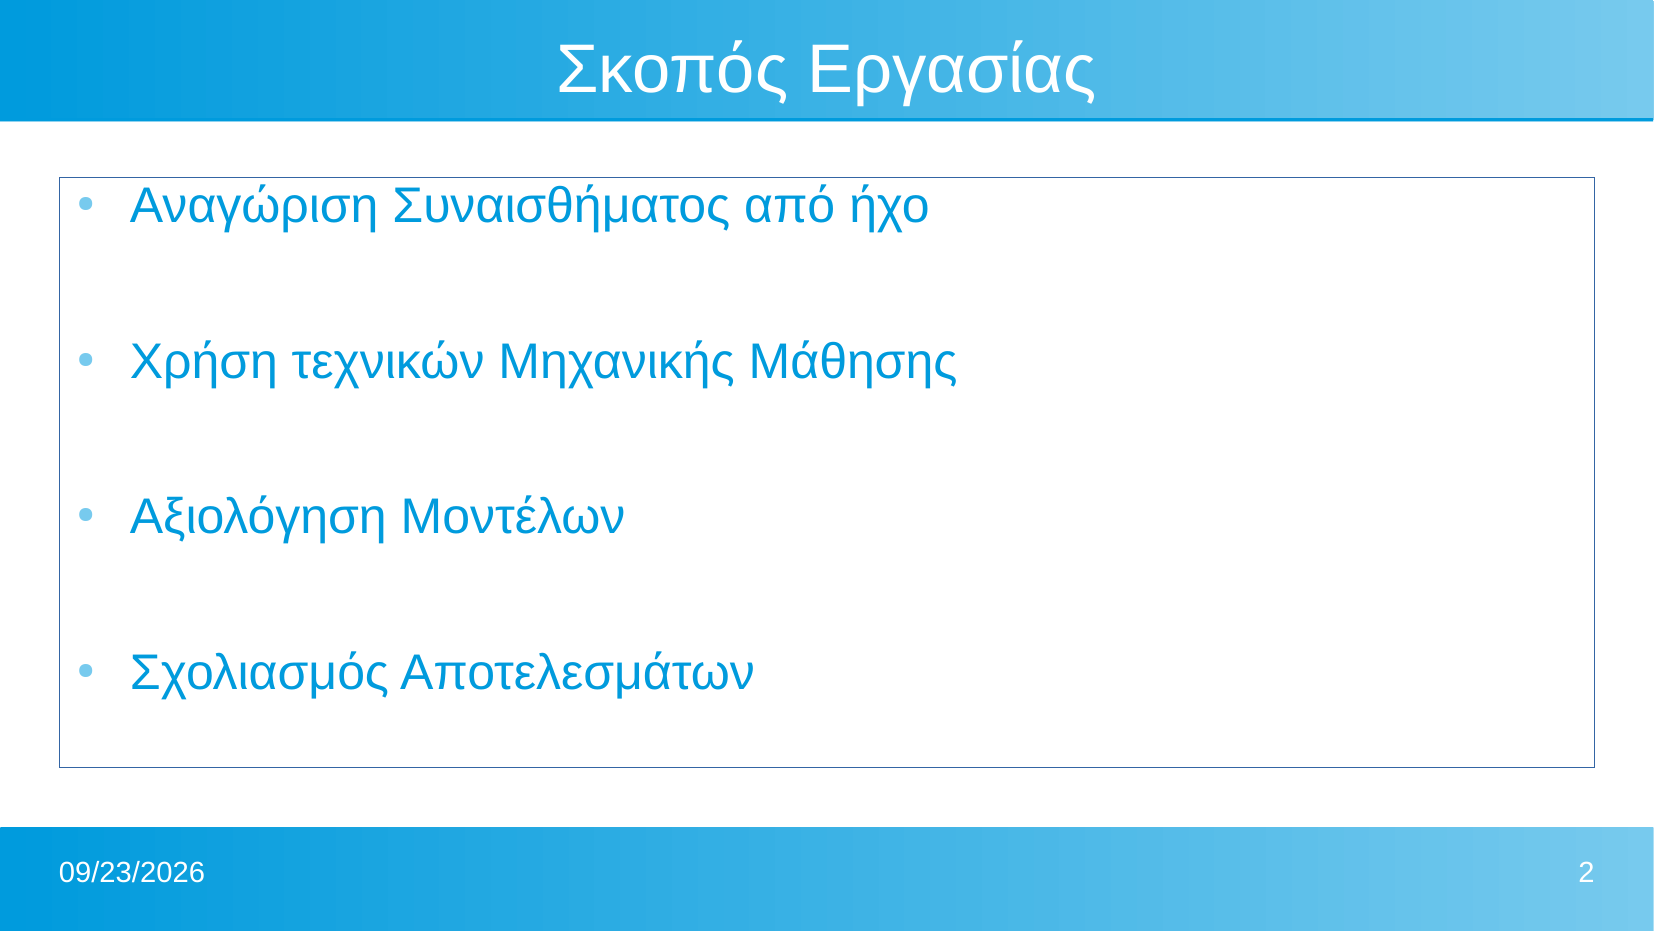

# Σκοπός Εργασίας
Αναγώριση Συναισθήματος από ήχο
Χρήση τεχνικών Μηχανικής Μάθησης
Αξιολόγηση Μοντέλων
Σχολιασμός Αποτελεσμάτων
2